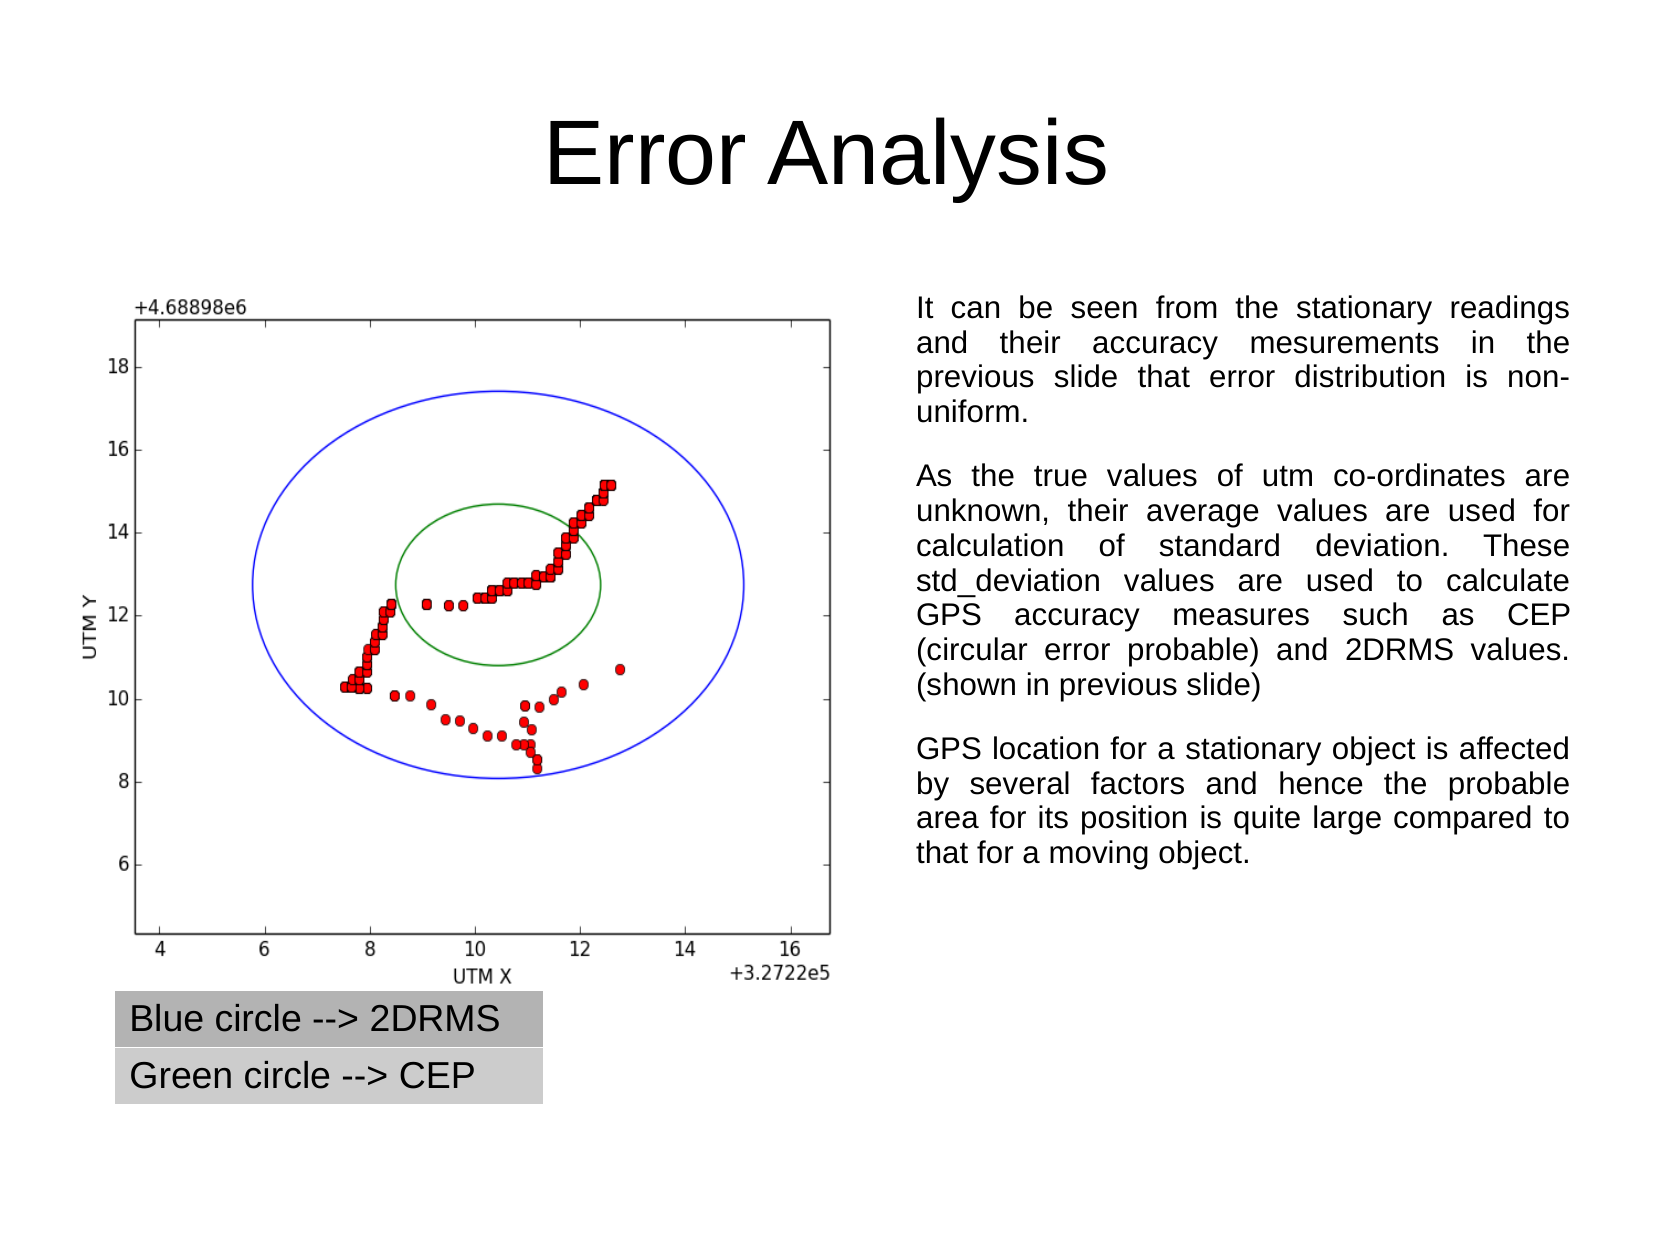

# Error Analysis
It can be seen from the stationary readings and their accuracy mesurements in the previous slide that error distribution is non-uniform.
As the true values of utm co-ordinates are unknown, their average values are used for calculation of standard deviation. These std_deviation values are used to calculate GPS accuracy measures such as CEP (circular error probable) and 2DRMS values. (shown in previous slide)
GPS location for a stationary object is affected by several factors and hence the probable area for its position is quite large compared to that for a moving object.
| Blue circle --> 2DRMS |
| --- |
| Green circle --> CEP |